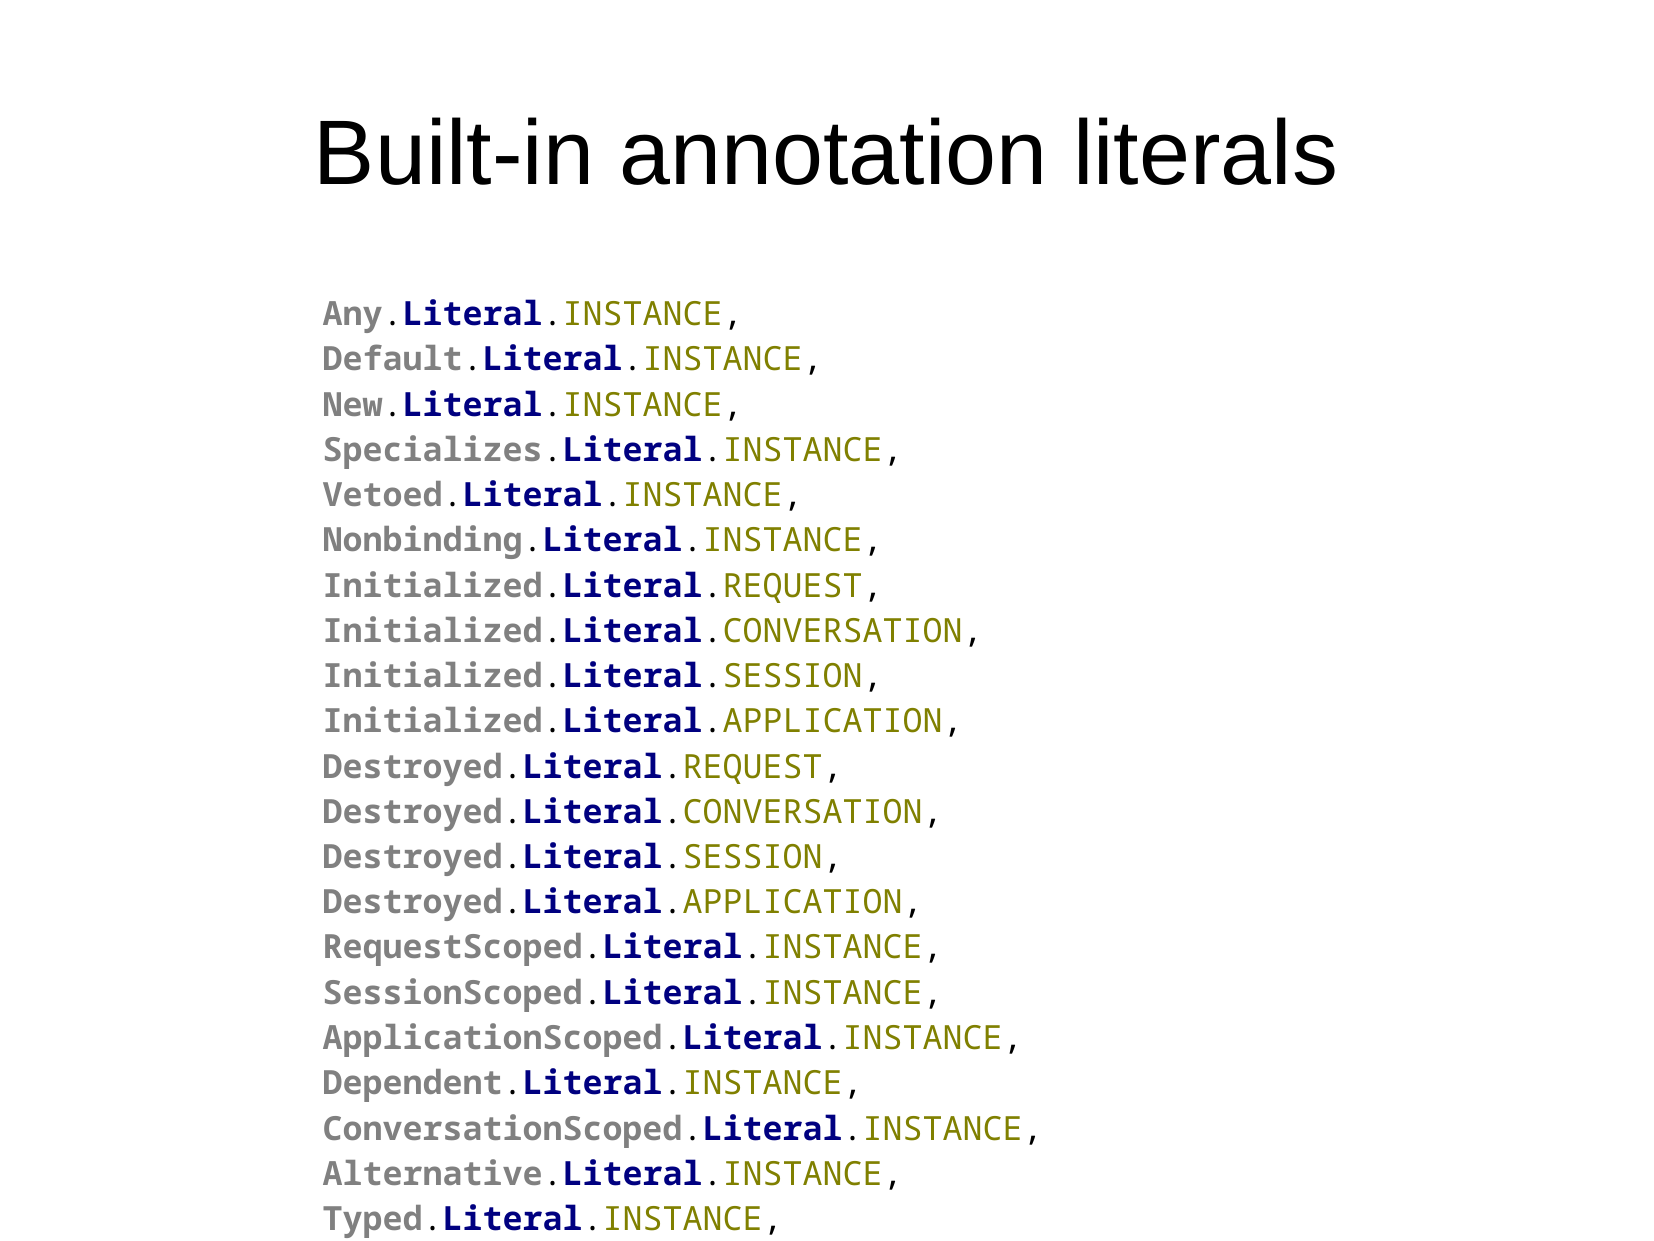

# Built-in annotation literals
 Any.Literal.INSTANCE,
 Default.Literal.INSTANCE,
 New.Literal.INSTANCE,
 Specializes.Literal.INSTANCE,
 Vetoed.Literal.INSTANCE,
 Nonbinding.Literal.INSTANCE,
 Initialized.Literal.REQUEST,
 Initialized.Literal.CONVERSATION,
 Initialized.Literal.SESSION,
 Initialized.Literal.APPLICATION,
 Destroyed.Literal.REQUEST,
 Destroyed.Literal.CONVERSATION,
 Destroyed.Literal.SESSION,
 Destroyed.Literal.APPLICATION,
 RequestScoped.Literal.INSTANCE,
 SessionScoped.Literal.INSTANCE,
 ApplicationScoped.Literal.INSTANCE,
 Dependent.Literal.INSTANCE,
 ConversationScoped.Literal.INSTANCE,
 Alternative.Literal.INSTANCE,
 Typed.Literal.INSTANCE,
 Typed.Literal.of(new Class[]{HelloService.class})